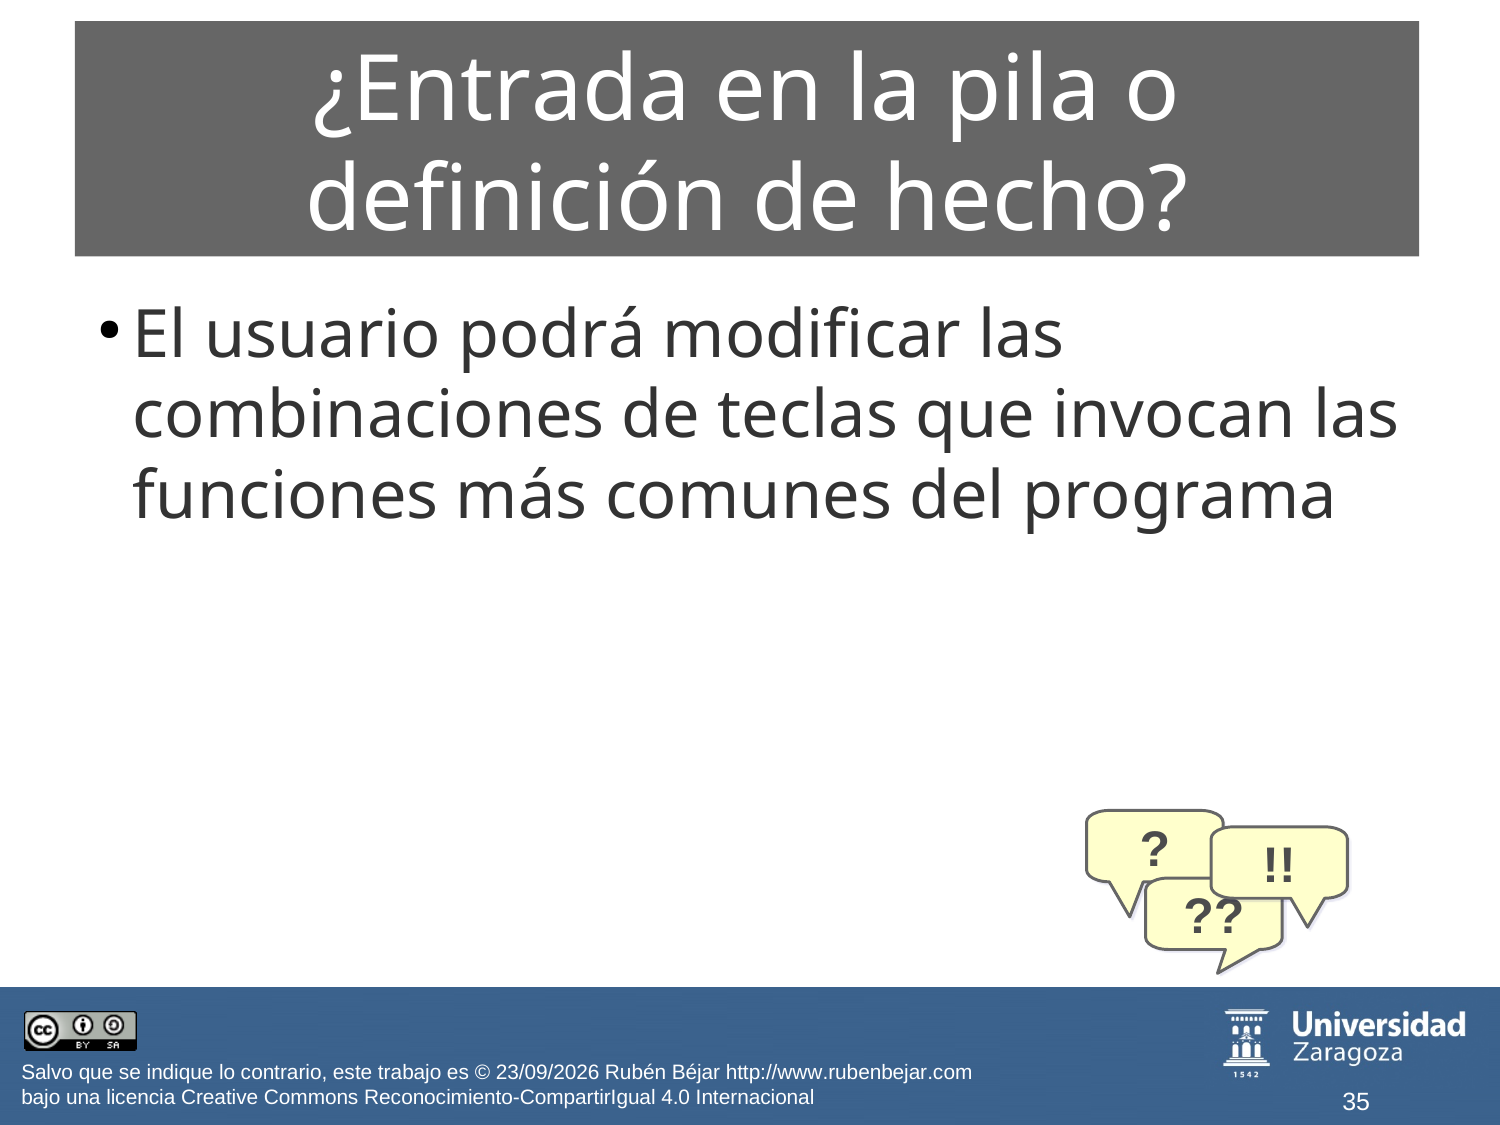

# ¿Entrada en la pila o definición de hecho?
El usuario podrá modificar las combinaciones de teclas que invocan las funciones más comunes del programa
?
!!
??